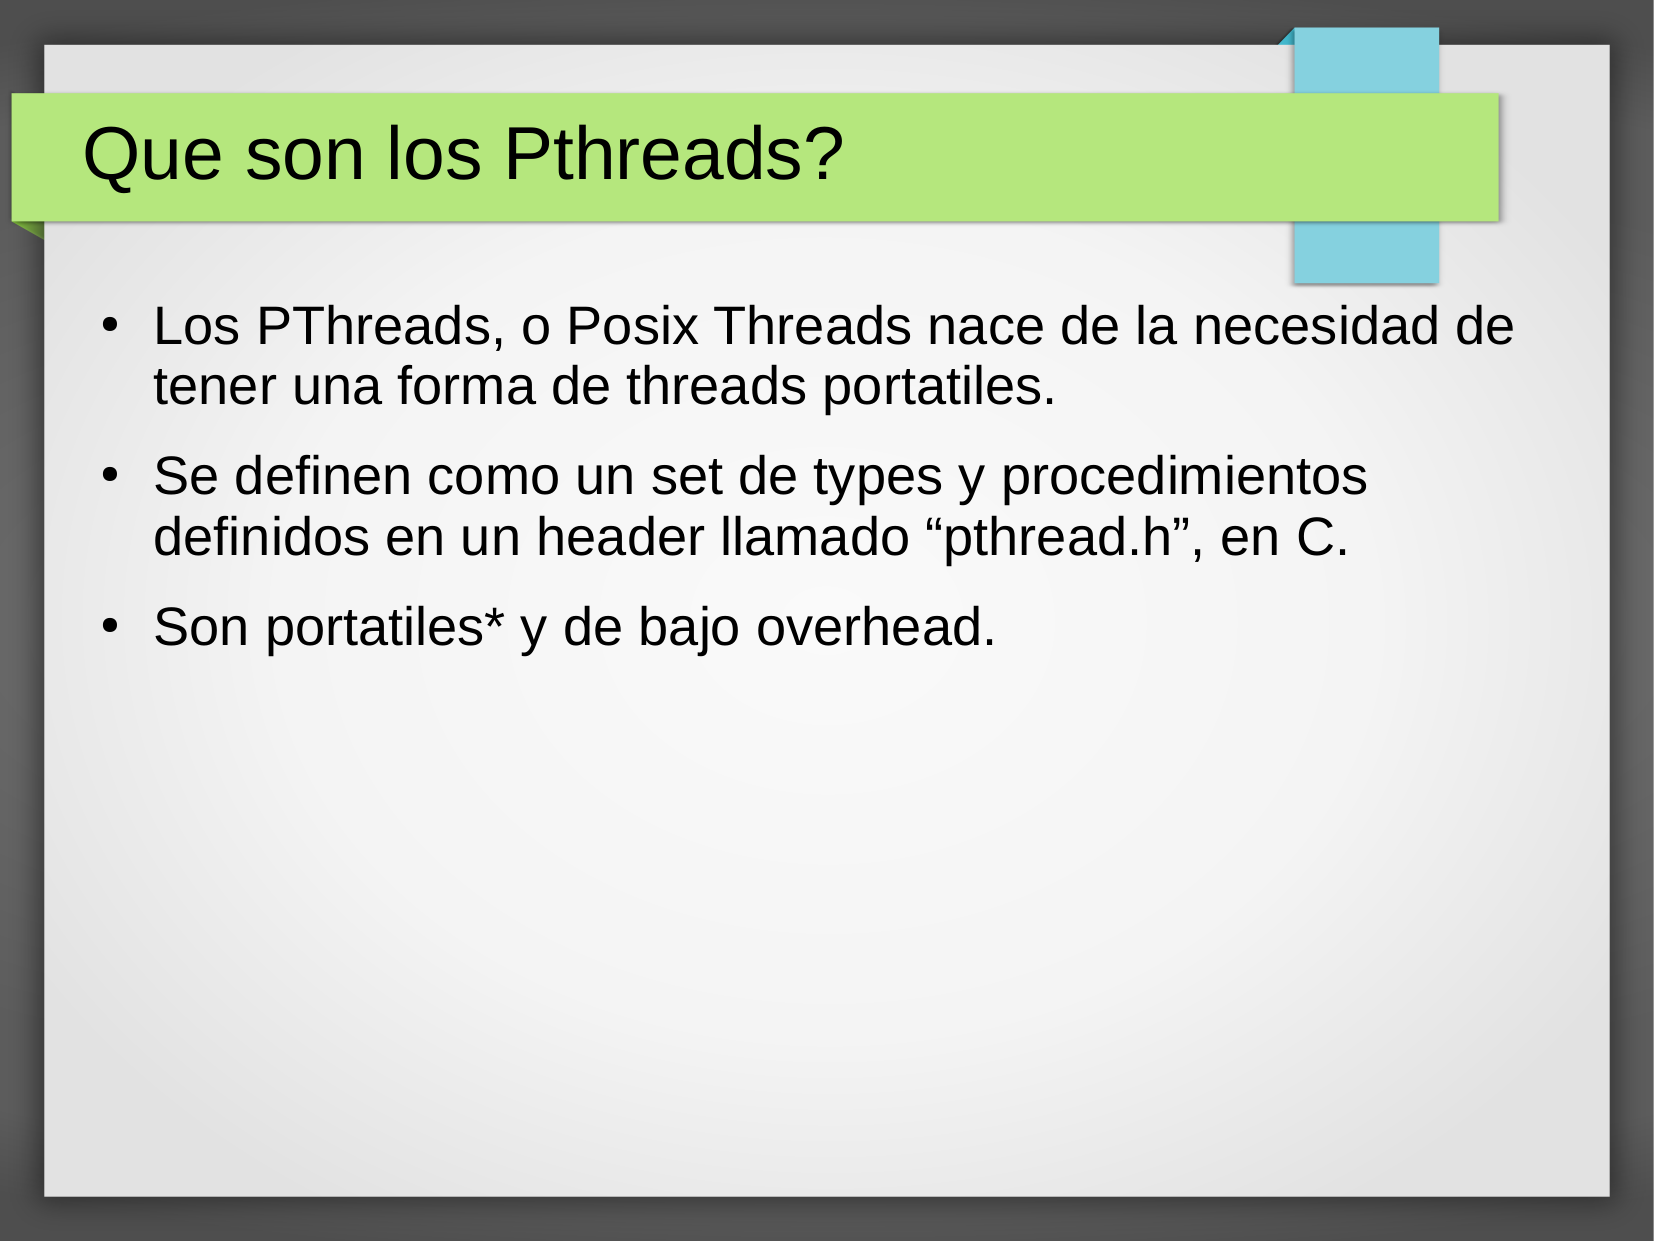

# Que son los Pthreads?
Los PThreads, o Posix Threads nace de la necesidad de tener una forma de threads portatiles.
Se definen como un set de types y procedimientos definidos en un header llamado “pthread.h”, en C.
Son portatiles* y de bajo overhead.